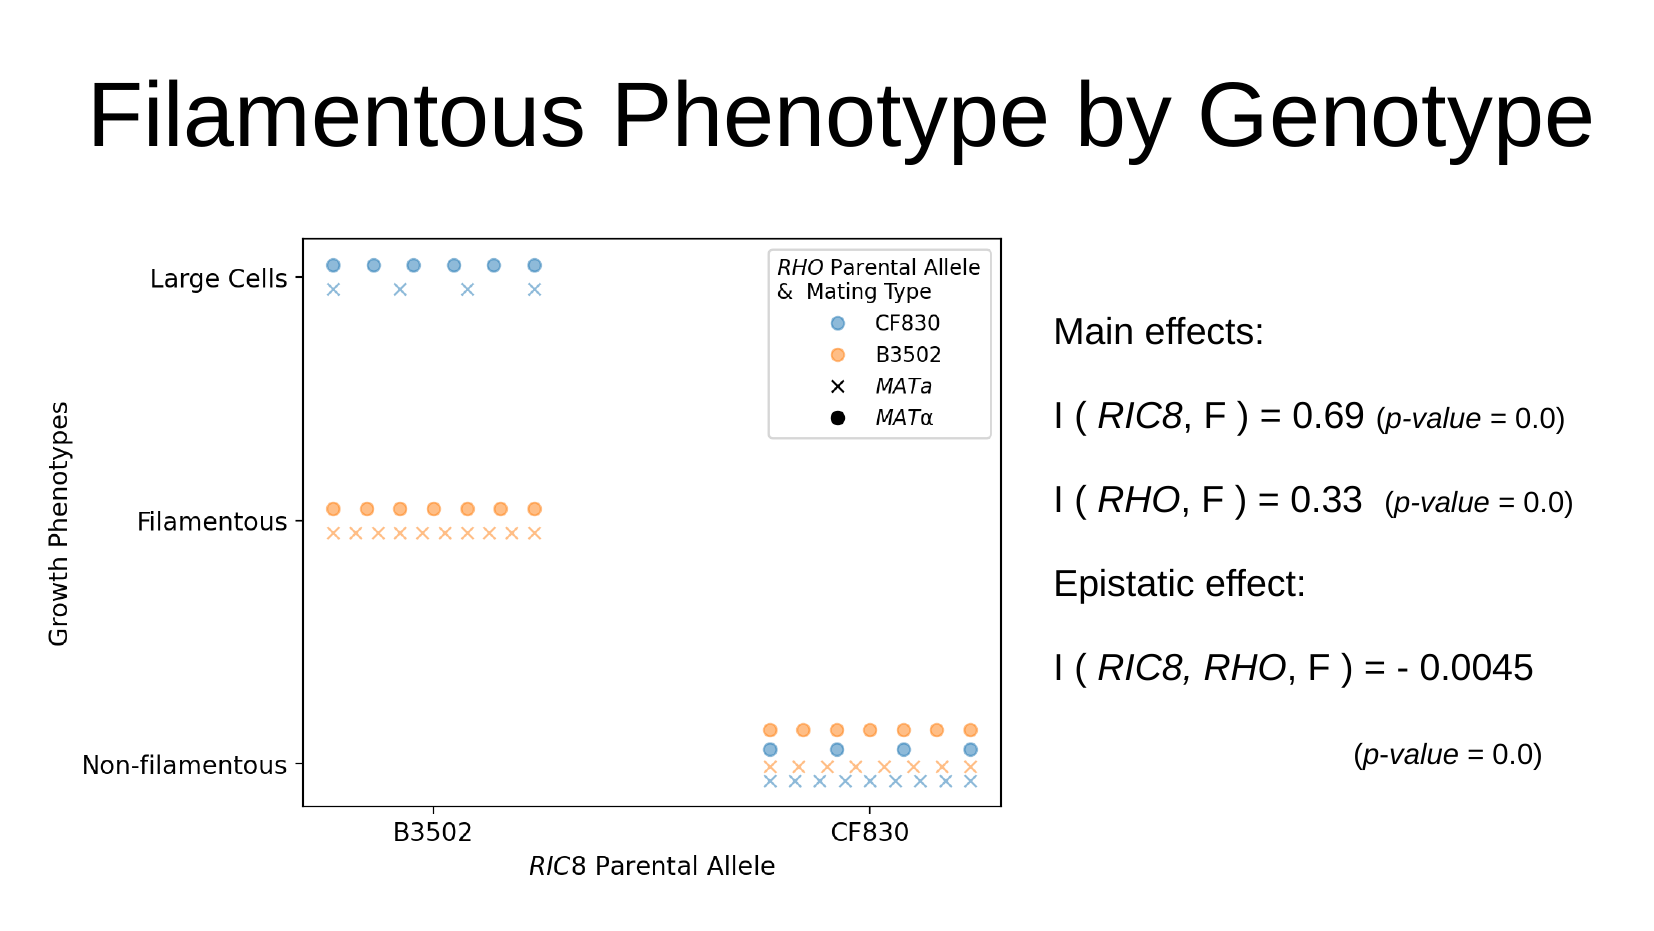

# Filamentous Phenotype by Genotype
Main effects:
I ( RIC8, F ) = 0.69 (p-value = 0.0)
I ( RHO, F ) = 0.33 (p-value = 0.0)
Epistatic effect:
I ( RIC8, RHO, F ) = - 0.0045
				(p-value = 0.0)